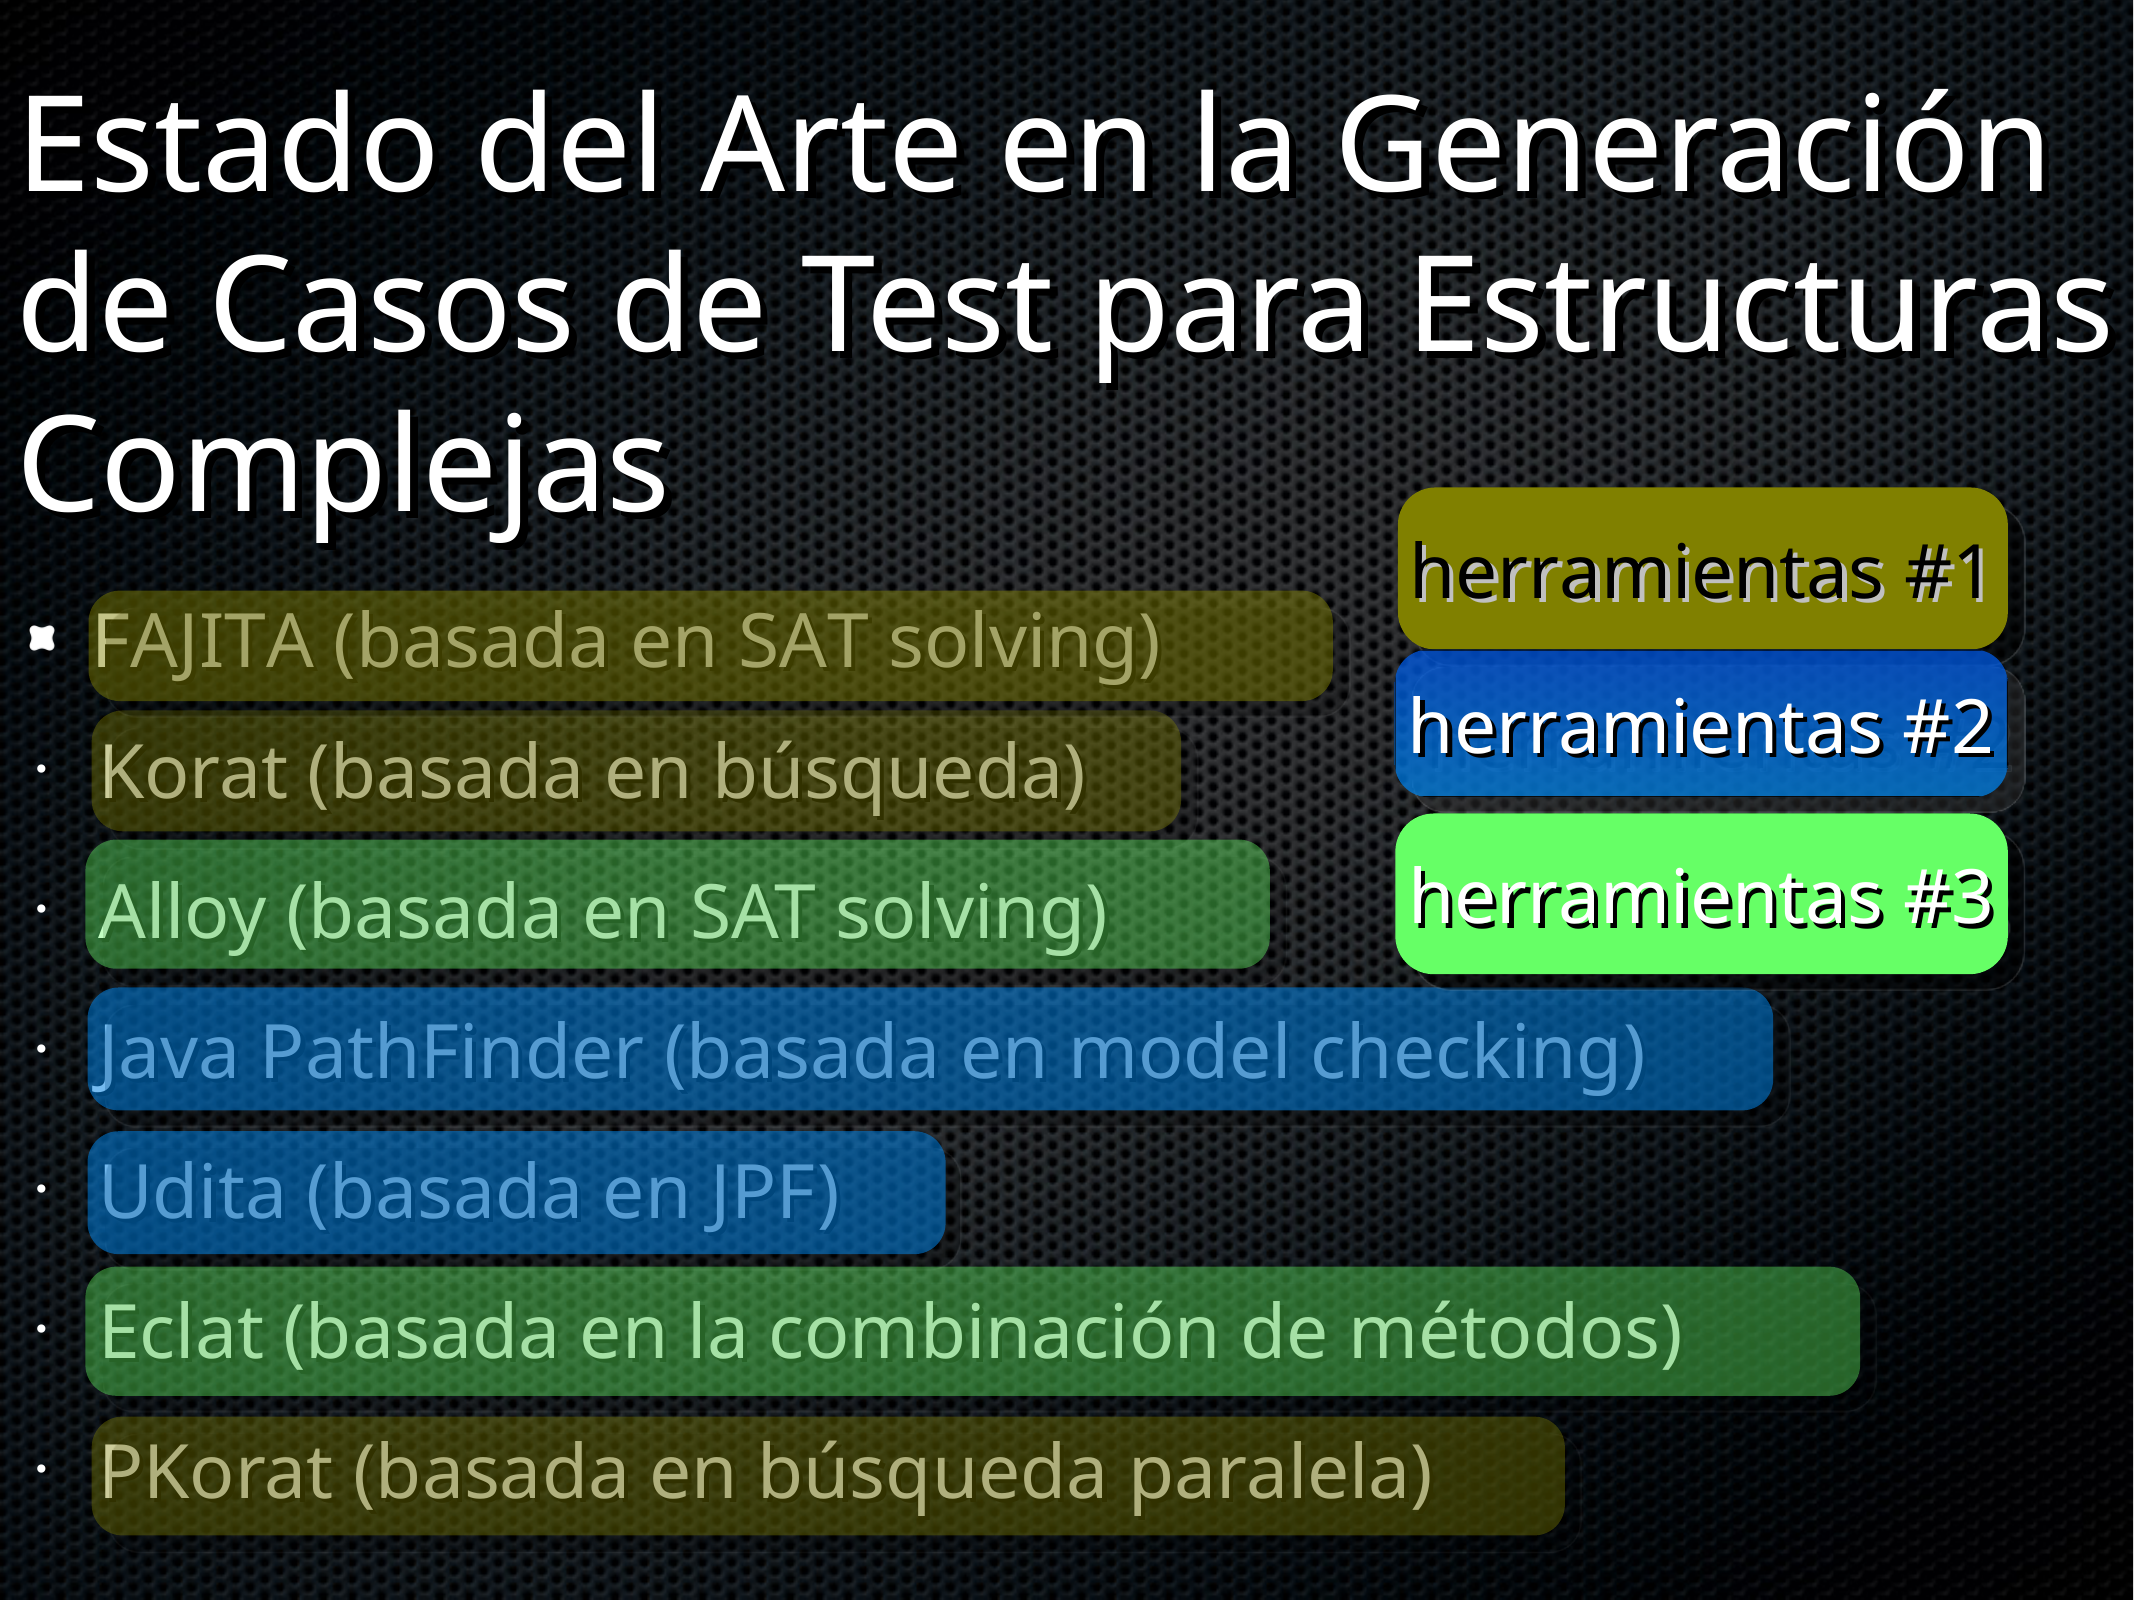

# Estado del Arte en la Generación de Casos de Test para Estructuras Complejas
herramientas #1
FAJITA (basada en SAT solving)
herramientas #2
Korat (basada en búsqueda)
Alloy (basada en SAT solving)
Java PathFinder (basada en model checking)
Udita (basada en JPF)
Eclat (basada en la combinación de métodos)
PKorat (basada en búsqueda paralela)
herramientas #3